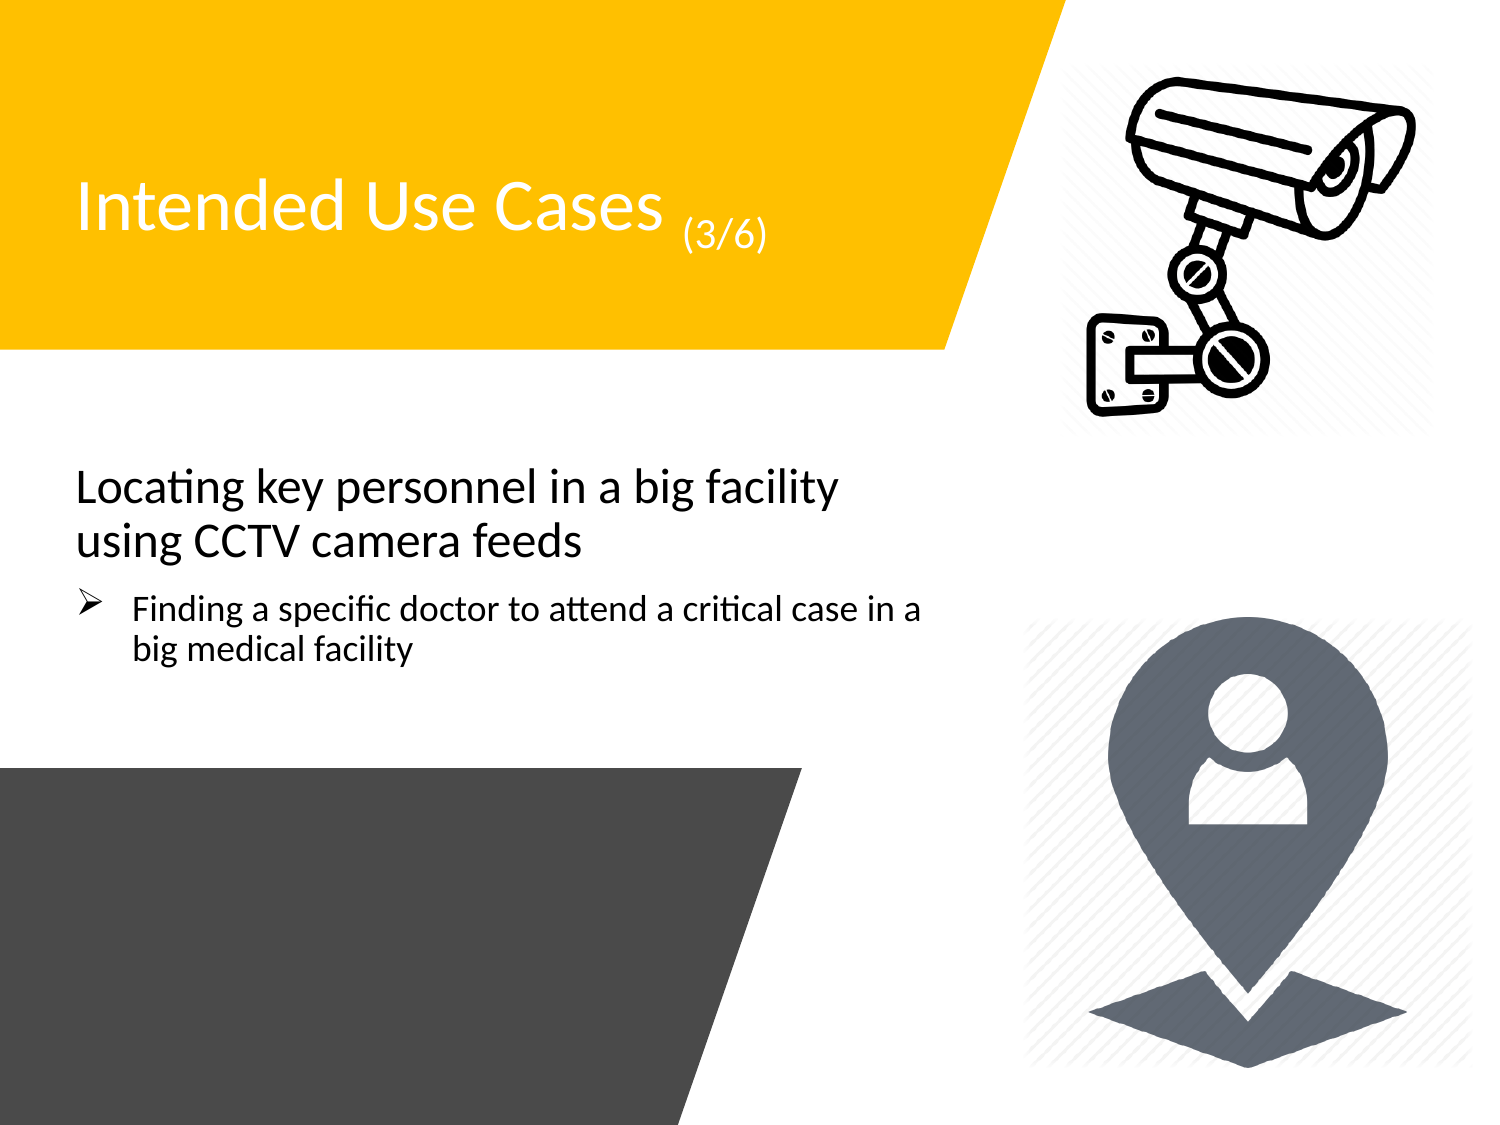

Intended Use Cases (3/6)
# Locating key personnel in a big facility using CCTV camera feeds
Finding a specific doctor to attend a critical case in a big medical facility